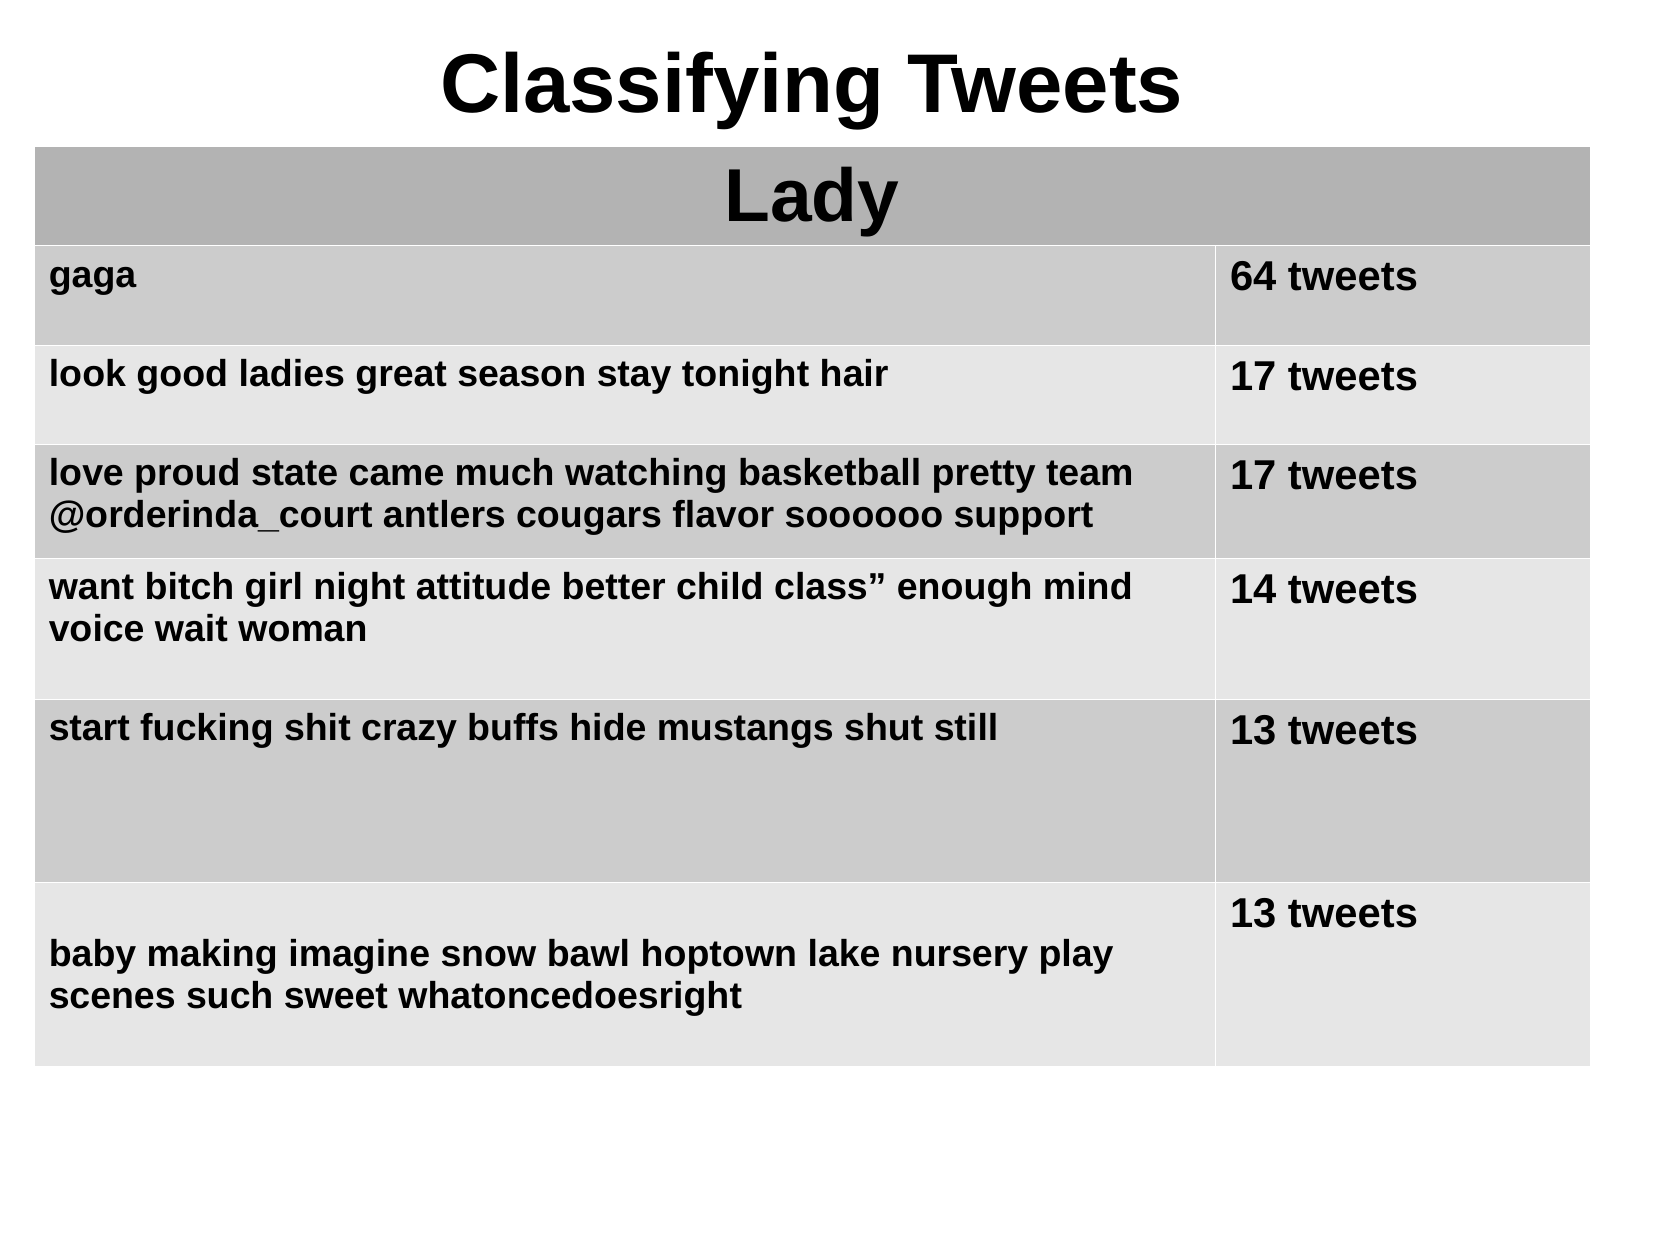

Classifying Tweets
| Lady | |
| --- | --- |
| gaga | 64 tweets |
| look good ladies great season stay tonight hair | 17 tweets |
| love proud state came much watching basketball pretty team @orderinda\_court antlers cougars flavor soooooo support | 17 tweets |
| want bitch girl night attitude better child class” enough mind voice wait woman | 14 tweets |
| start fucking shit crazy buffs hide mustangs shut still | 13 tweets |
| baby making imagine snow bawl hoptown lake nursery play scenes such sweet whatoncedoesright | 13 tweets |